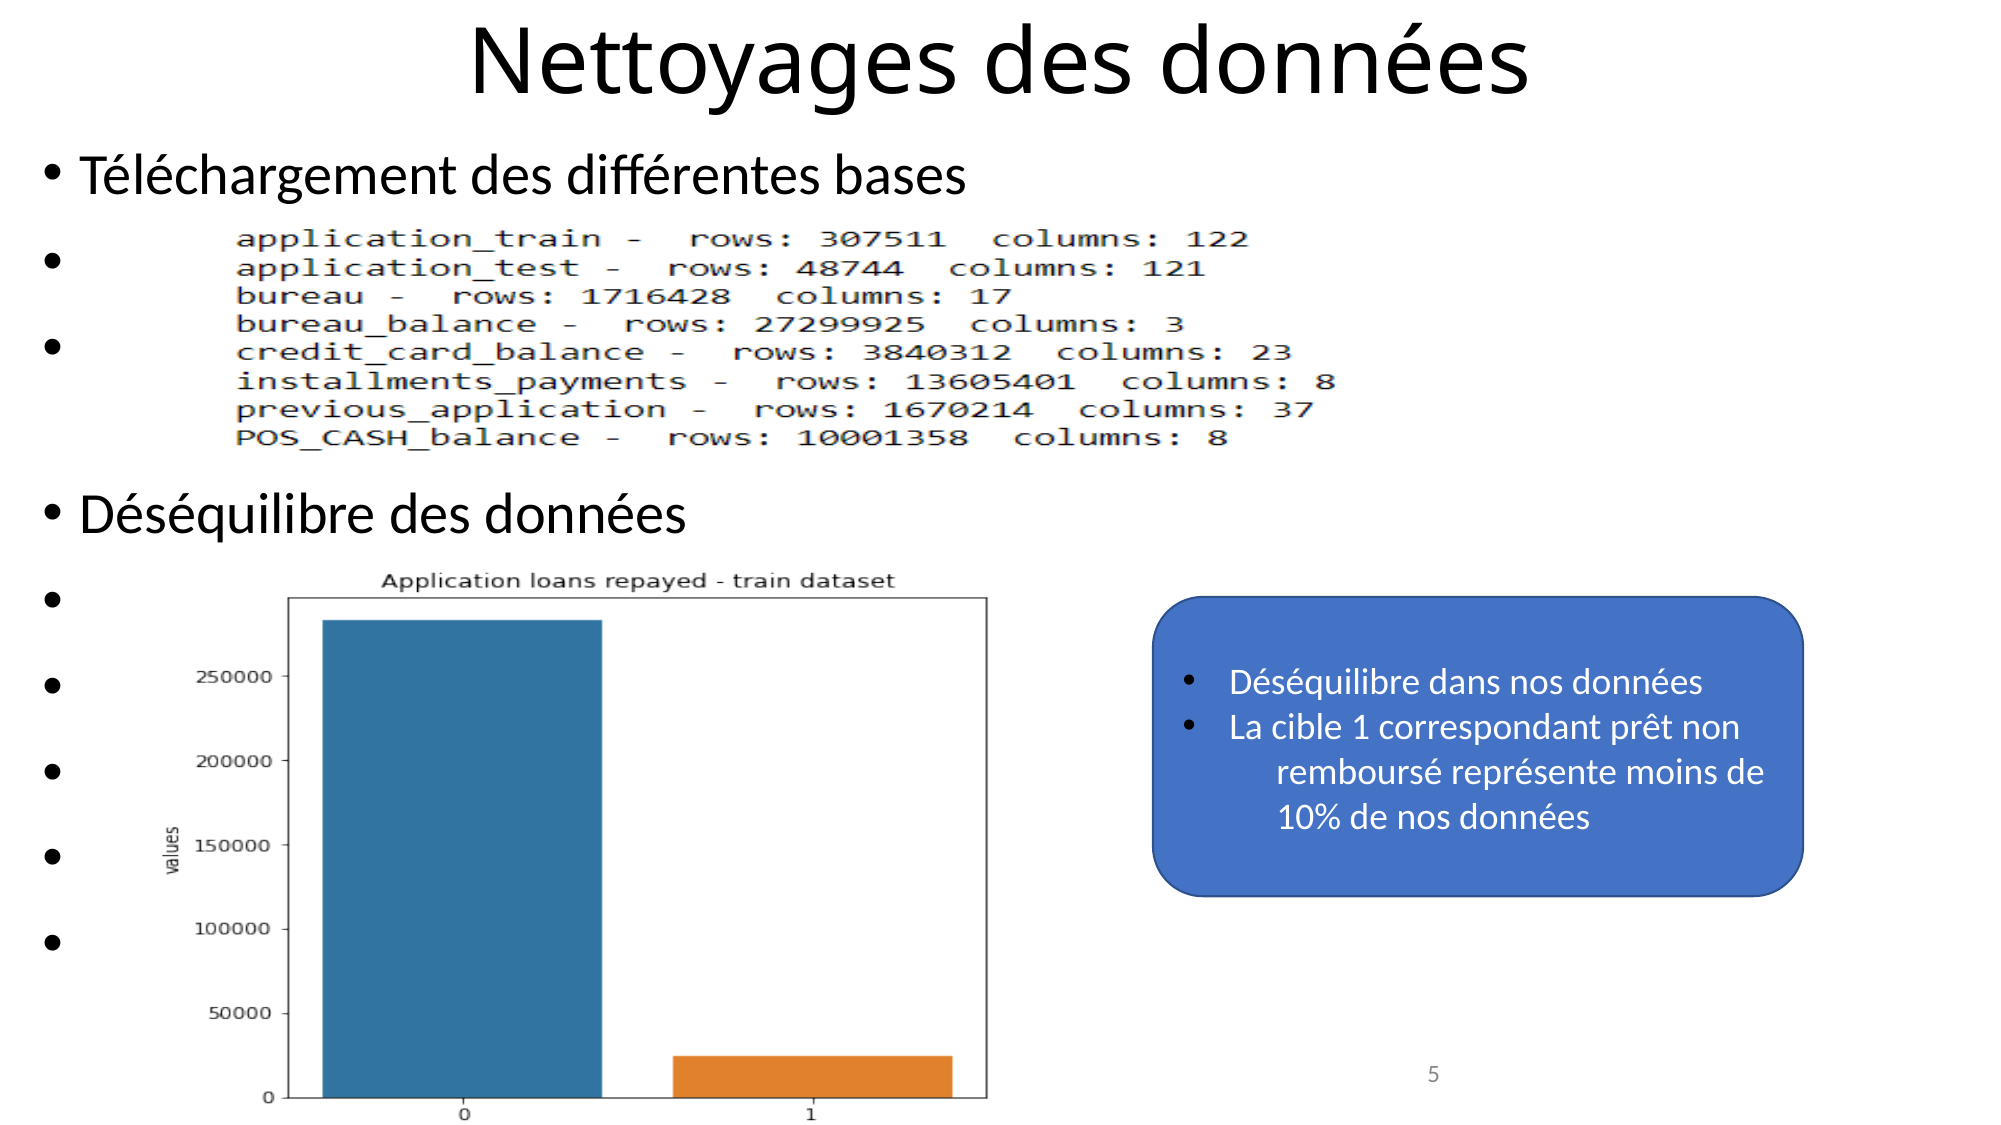

# Nettoyages des données
Téléchargement des différentes bases
Déséquilibre des données
Déséquilibre dans nos données
La cible 1 correspondant prêt non remboursé représente moins de 10% de nos données